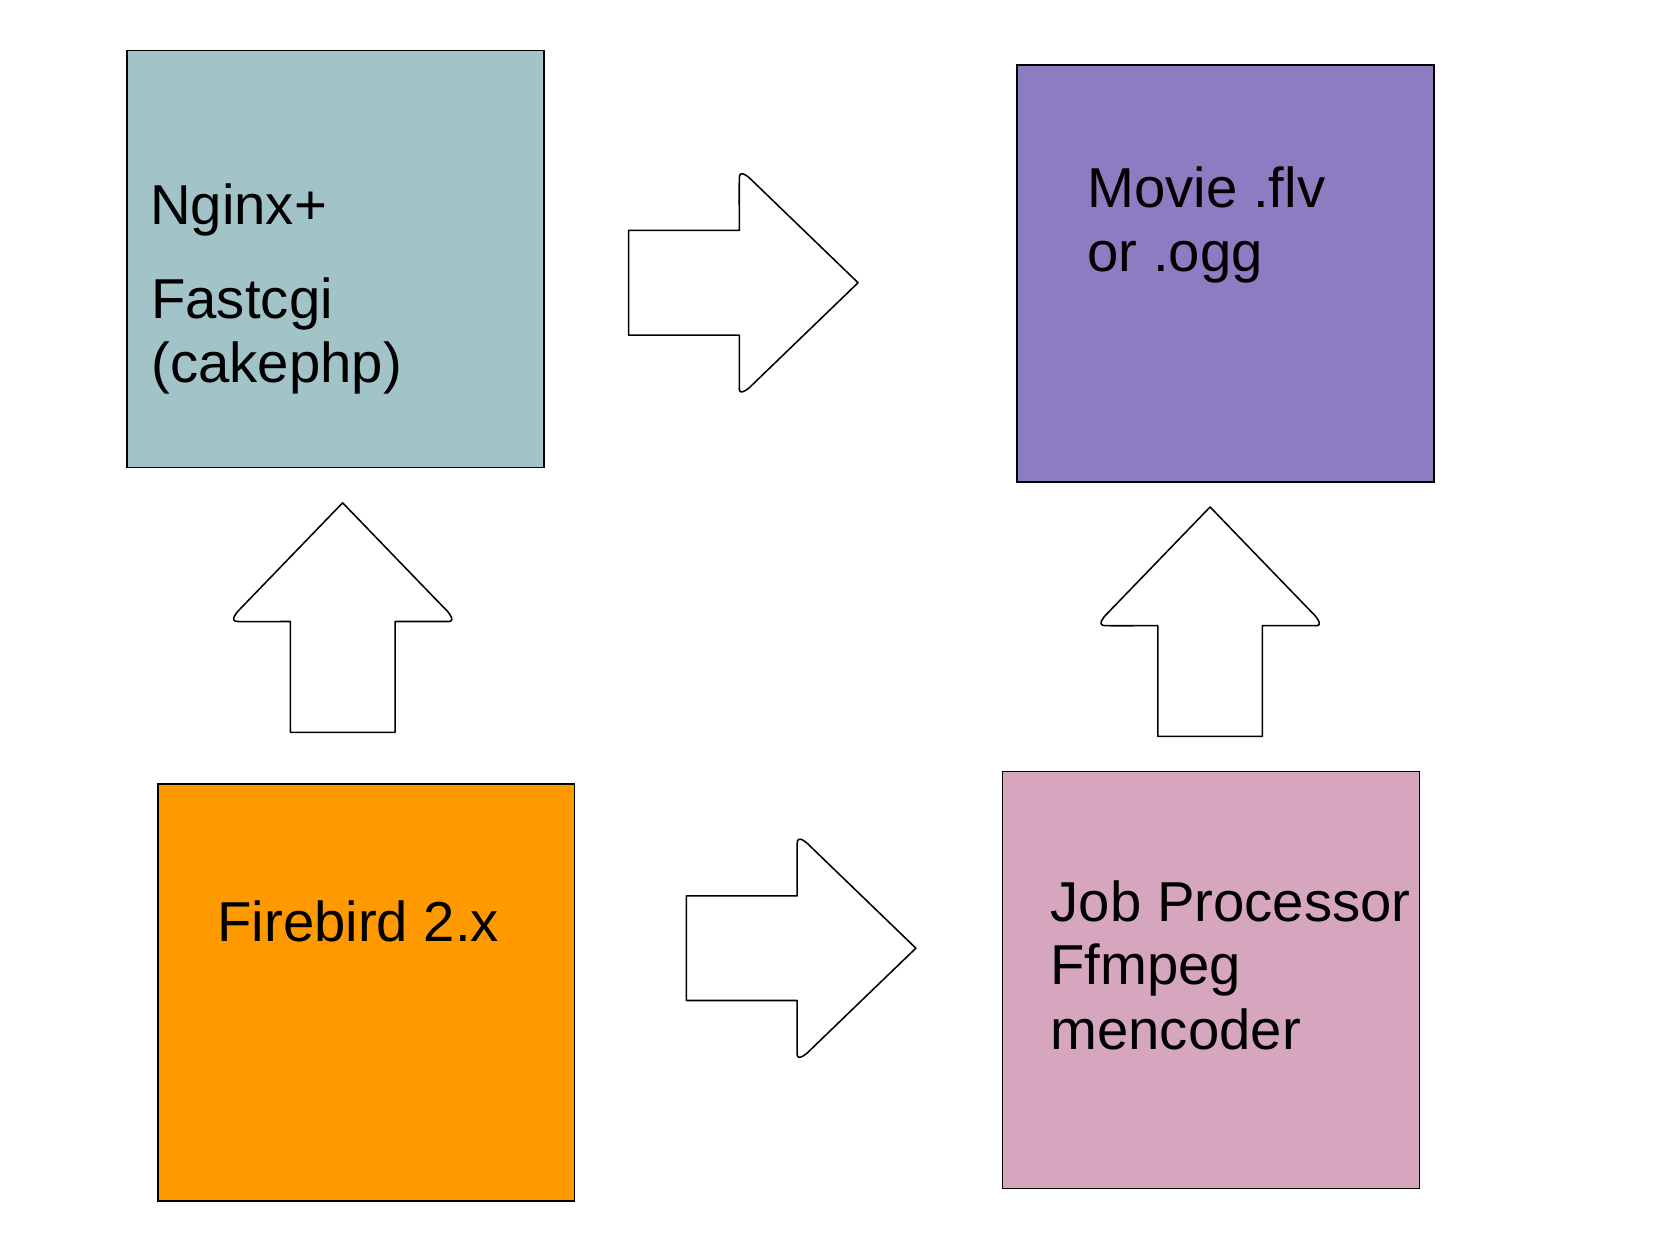

Movie .flv or .ogg
Nginx+
Fastcgi (cakephp)
Job Processor
Ffmpeg
mencoder
Firebird 2.x